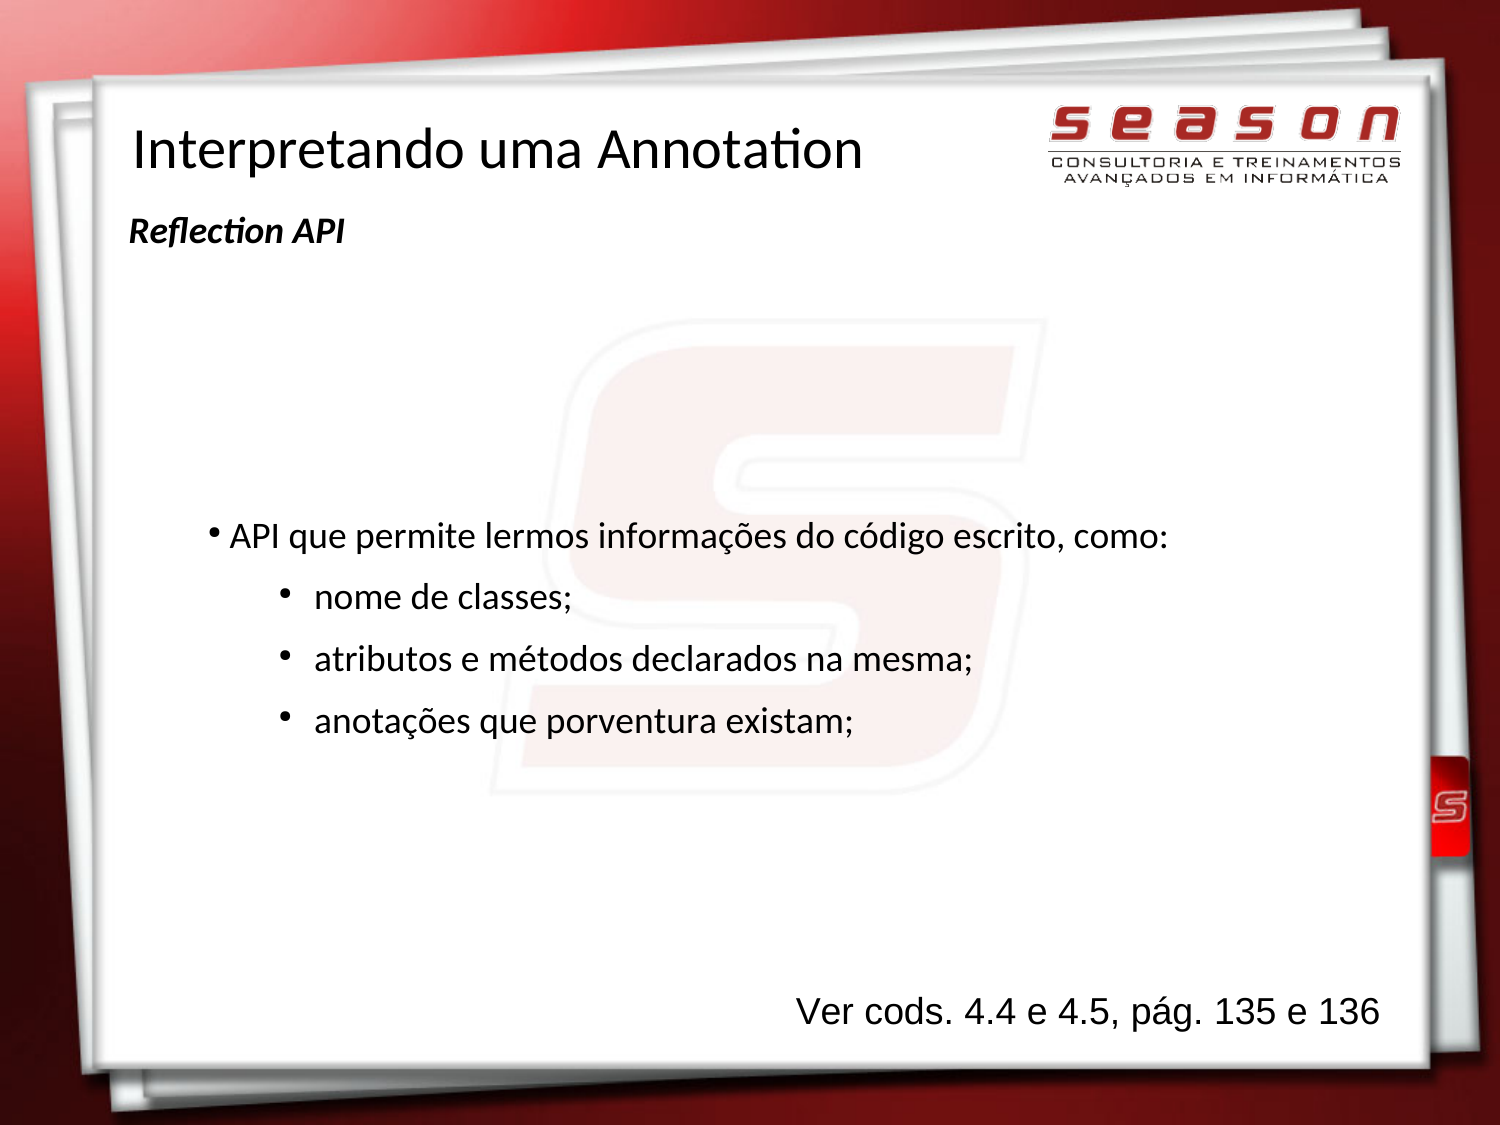

# Interpretando uma Annotation
 Reflection API
 API que permite lermos informações do código escrito, como:
nome de classes;
atributos e métodos declarados na mesma;
anotações que porventura existam;
Ver cods. 4.4 e 4.5, pág. 135 e 136